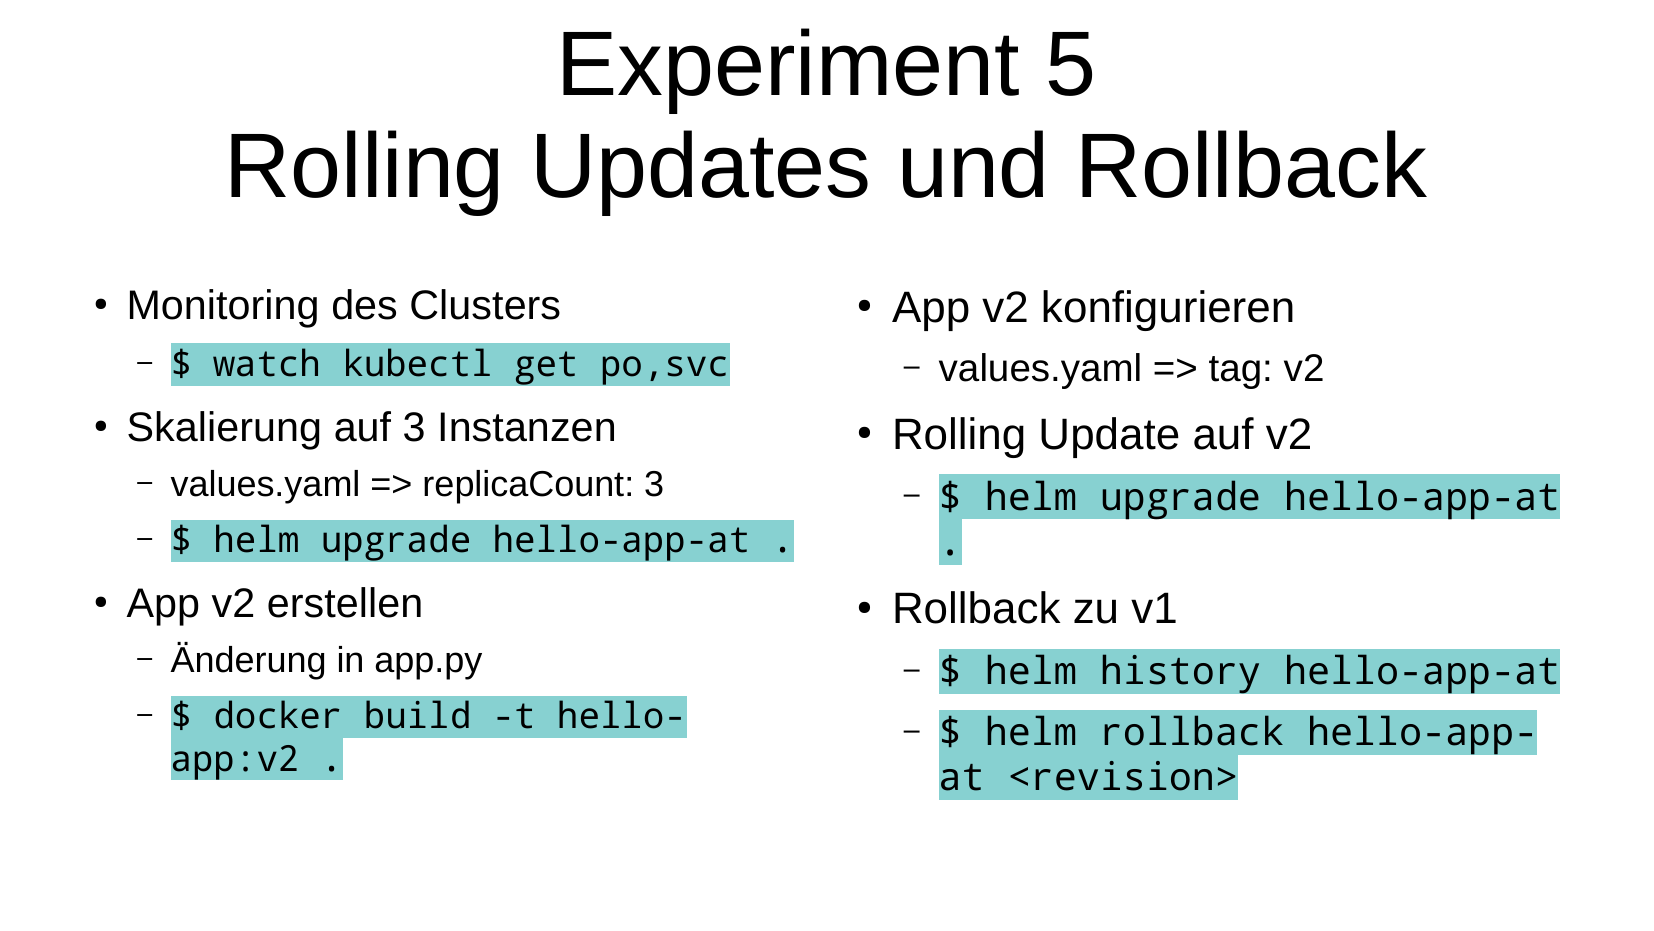

# Experiment 5 Rolling Updates und Rollback
Monitoring des Clusters
$ watch kubectl get po,svc
Skalierung auf 3 Instanzen
values.yaml => replicaCount: 3
$ helm upgrade hello-app-at .
App v2 erstellen
Änderung in app.py
$ docker build -t hello-app:v2 .
App v2 konfigurieren
values.yaml => tag: v2
Rolling Update auf v2
$ helm upgrade hello-app-at .
Rollback zu v1
$ helm history hello-app-at
$ helm rollback hello-app-at <revision>